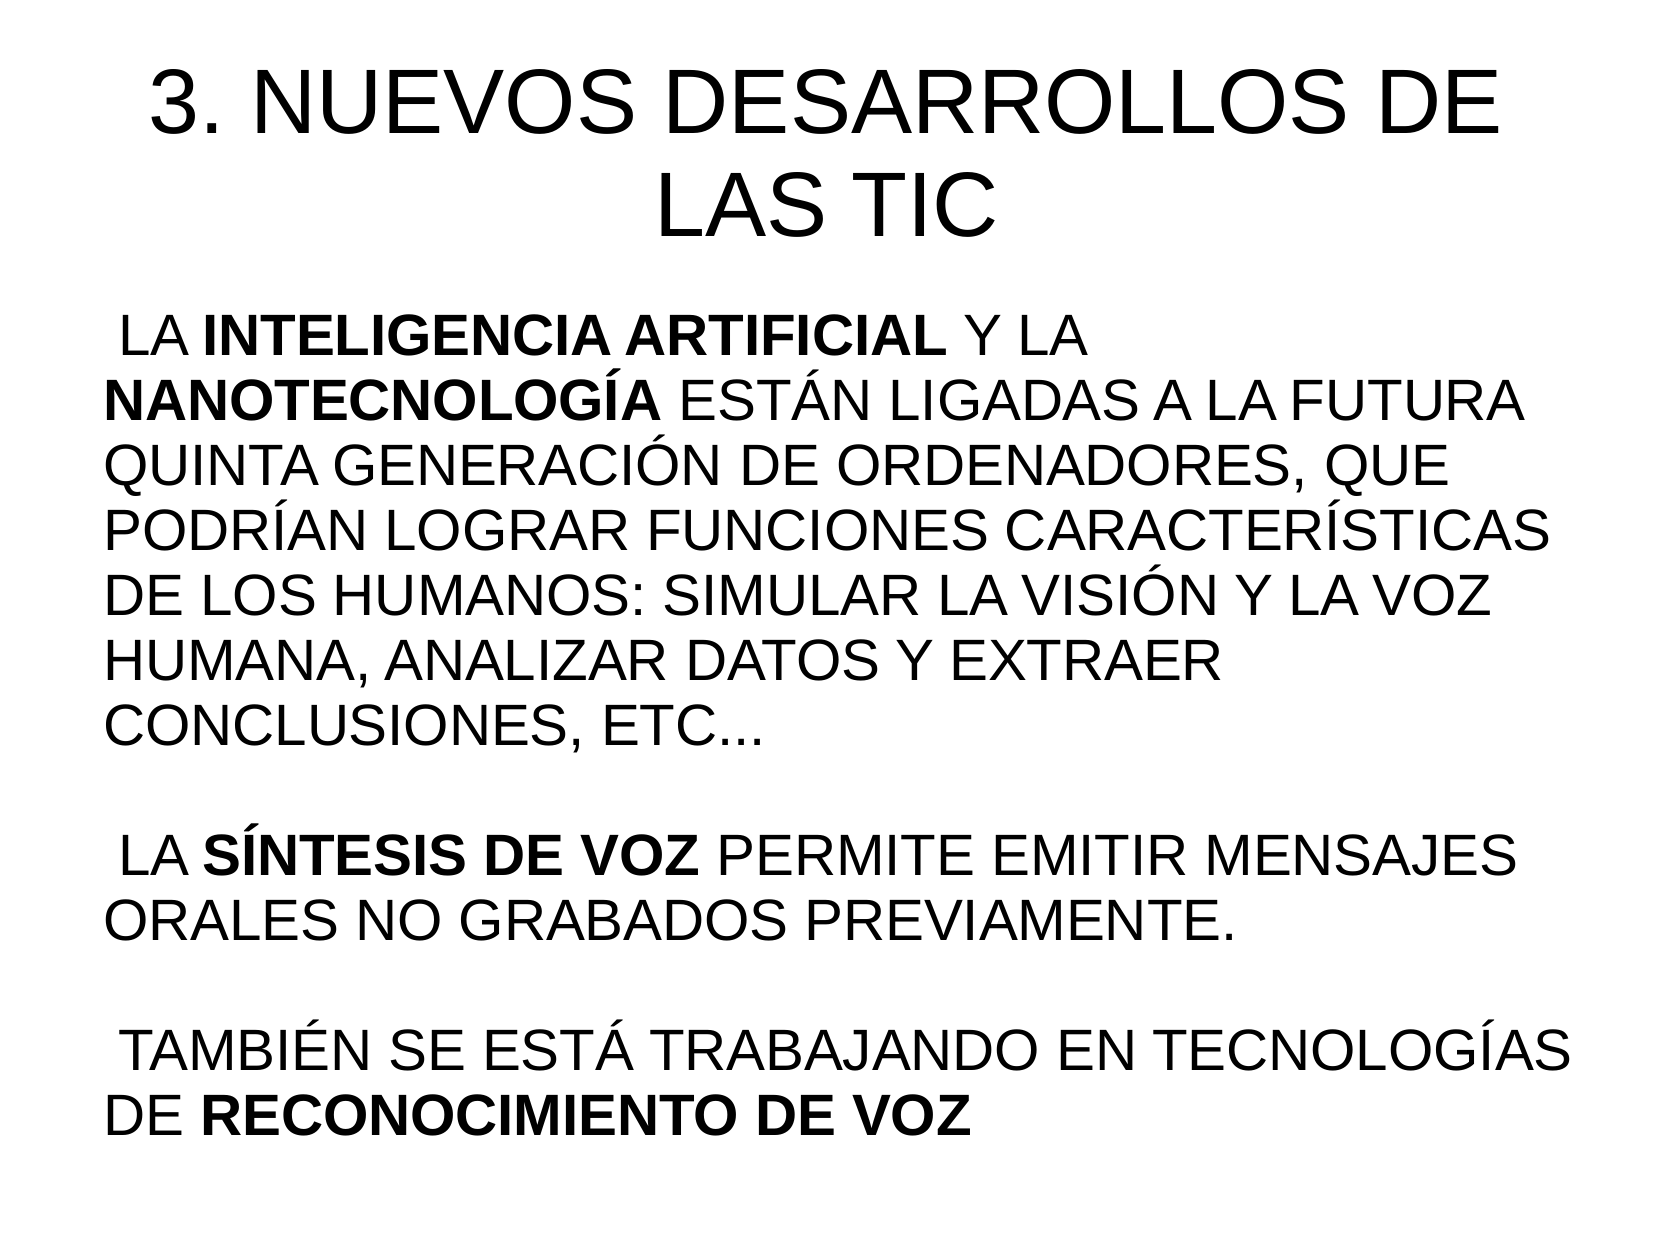

# 3. NUEVOS DESARROLLOS DE LAS TIC
LA INTELIGENCIA ARTIFICIAL Y LA NANOTECNOLOGÍA ESTÁN LIGADAS A LA FUTURA QUINTA GENERACIÓN DE ORDENADORES, QUE PODRÍAN LOGRAR FUNCIONES CARACTERÍSTICAS DE LOS HUMANOS: SIMULAR LA VISIÓN Y LA VOZ HUMANA, ANALIZAR DATOS Y EXTRAER CONCLUSIONES, ETC...
LA SÍNTESIS DE VOZ PERMITE EMITIR MENSAJES ORALES NO GRABADOS PREVIAMENTE.
TAMBIÉN SE ESTÁ TRABAJANDO EN TECNOLOGÍAS DE RECONOCIMIENTO DE VOZ